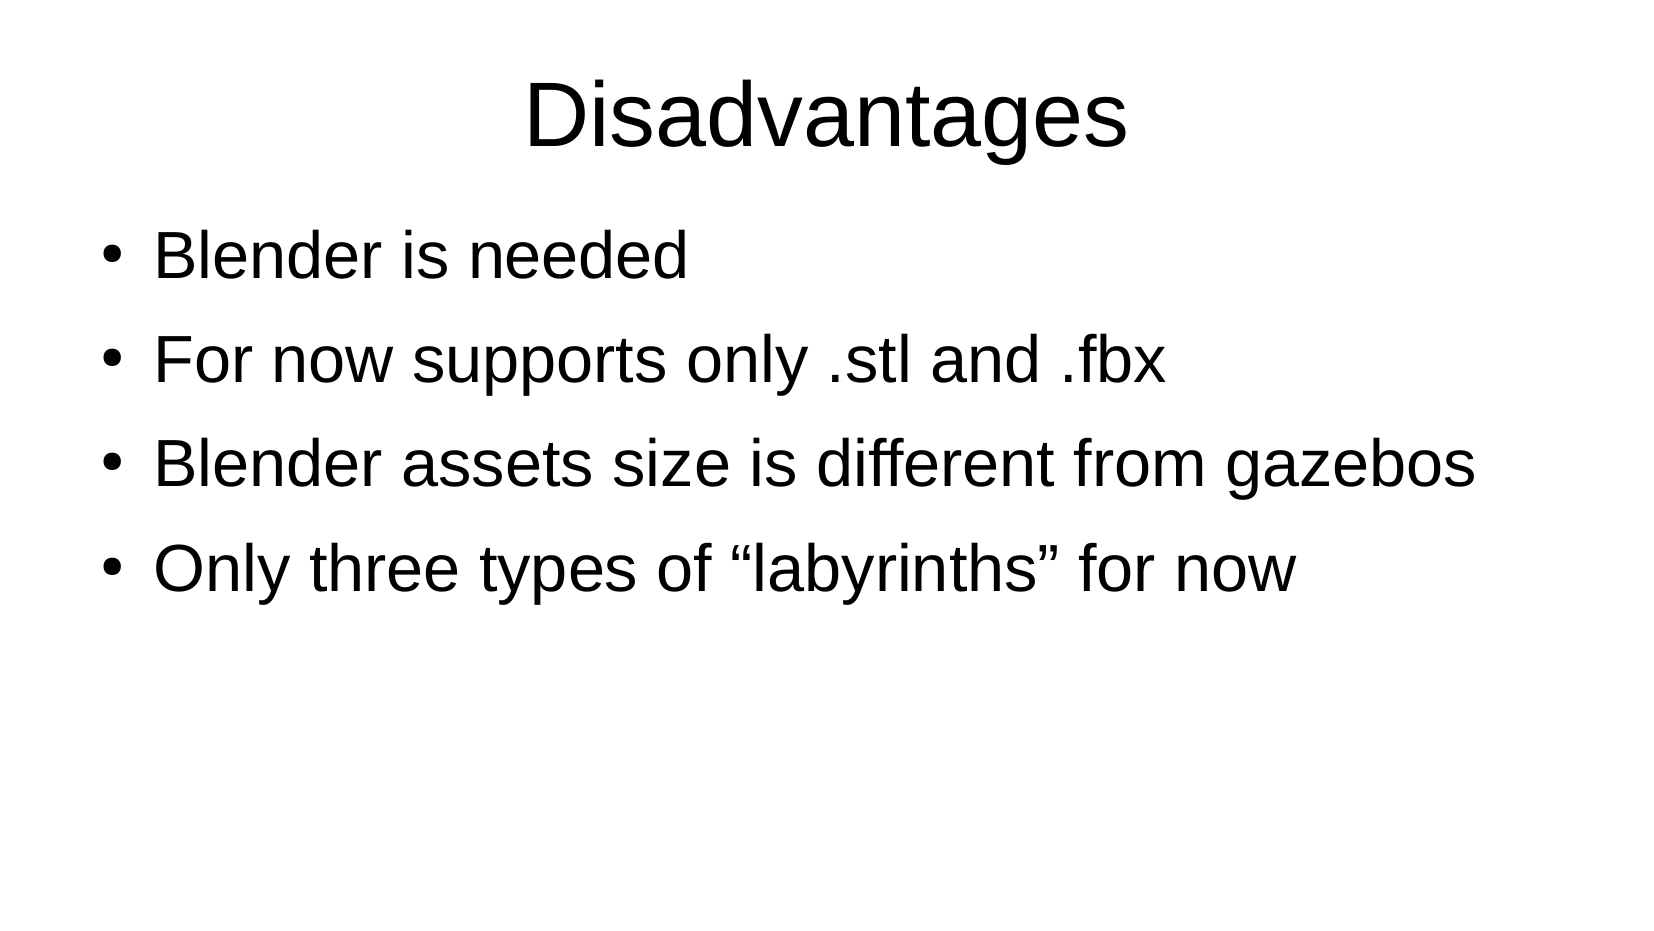

# Disadvantages
Blender is needed
For now supports only .stl and .fbx
Blender assets size is different from gazebos
Only three types of “labyrinths” for now